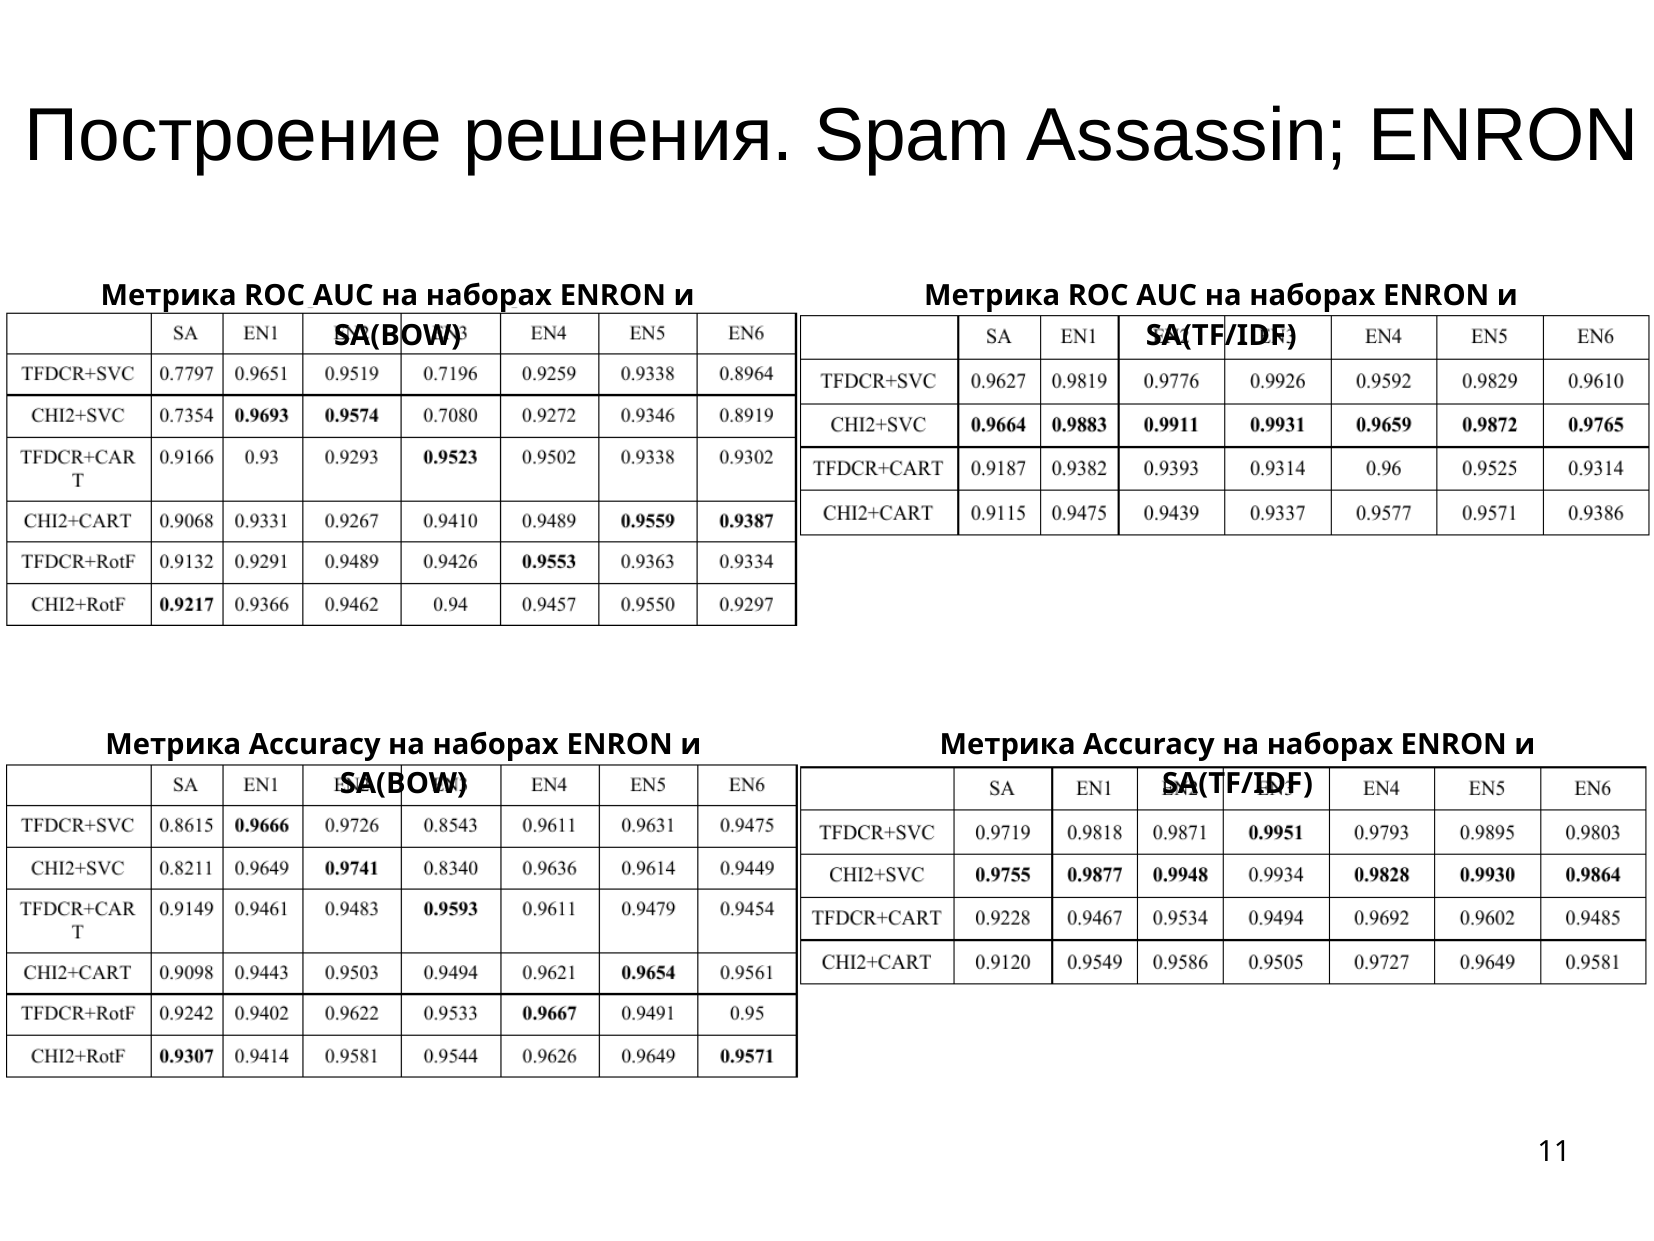

# Построение решения. Spam Assassin; ENRON
Метрика ROC AUC на наборах ENRON и SA(BOW)
Метрика ROC AUC на наборах ENRON и SA(TF/IDF)
Метрика Accuracy на наборах ENRON и SA(BOW)
Метрика Accuracy на наборах ENRON и SA(TF/IDF)
11
Москва, 2020 г.